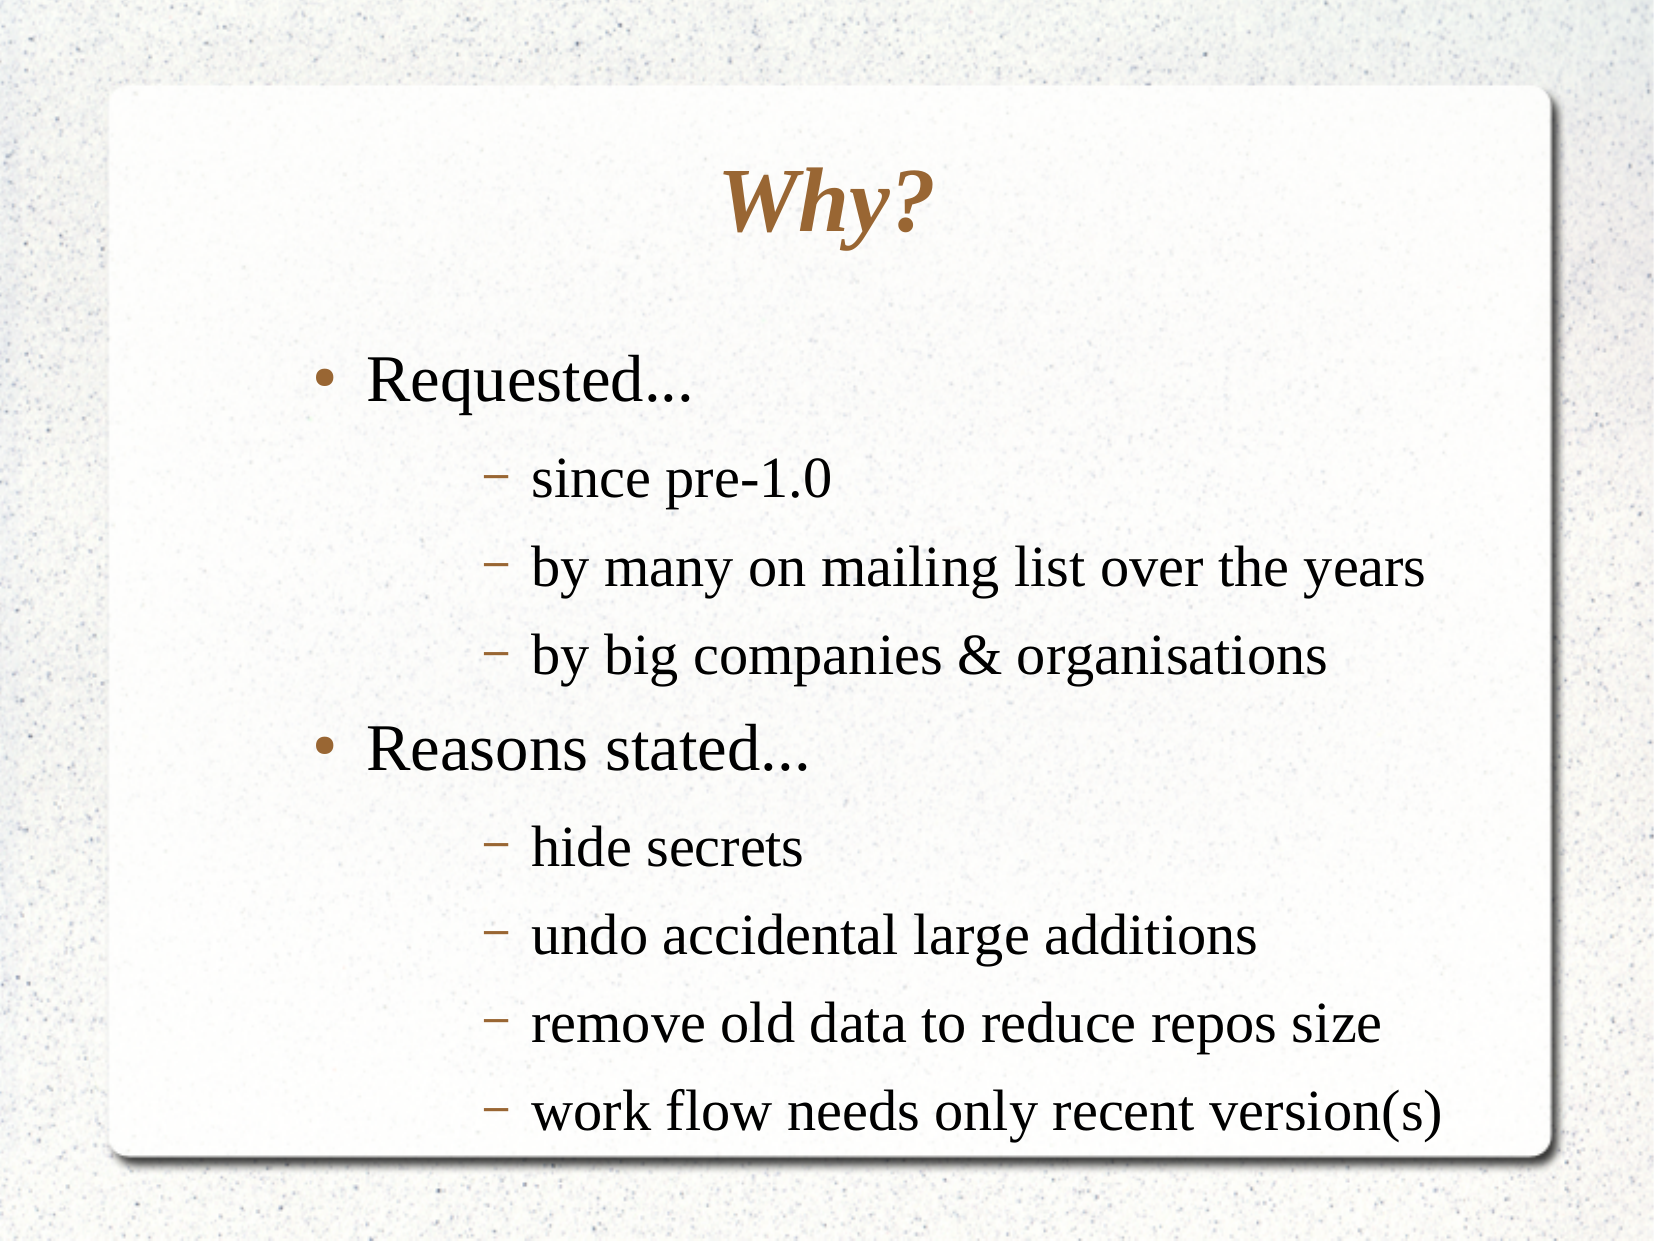

# Why?
Requested...
since pre-1.0
by many on mailing list over the years
by big companies & organisations
Reasons stated...
hide secrets
undo accidental large additions
remove old data to reduce repos size
work flow needs only recent version(s)